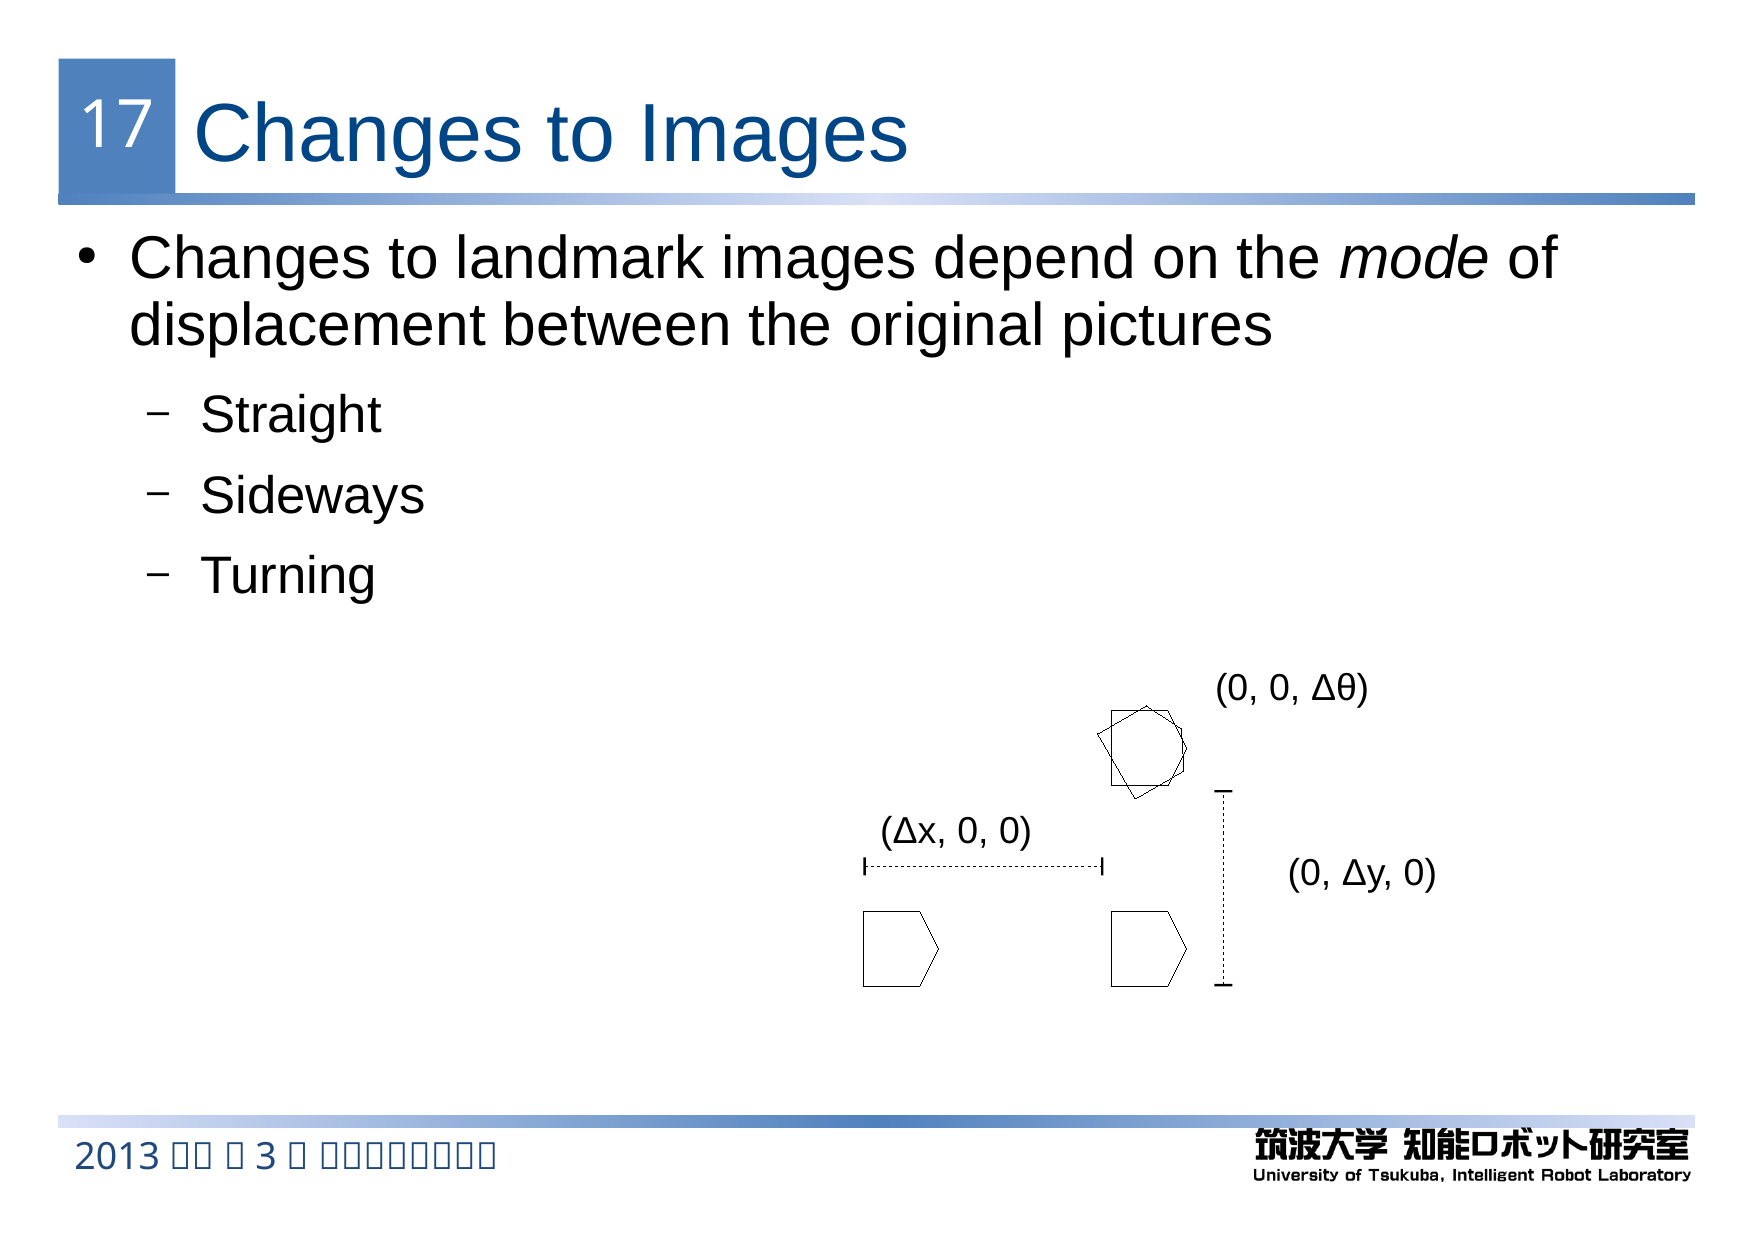

# Changes to Images
Changes to landmark images depend on the mode of displacement between the original pictures
Straight
Sideways
Turning
(0, 0, Δθ)
(0, Δy, 0)
(Δx, 0, 0)